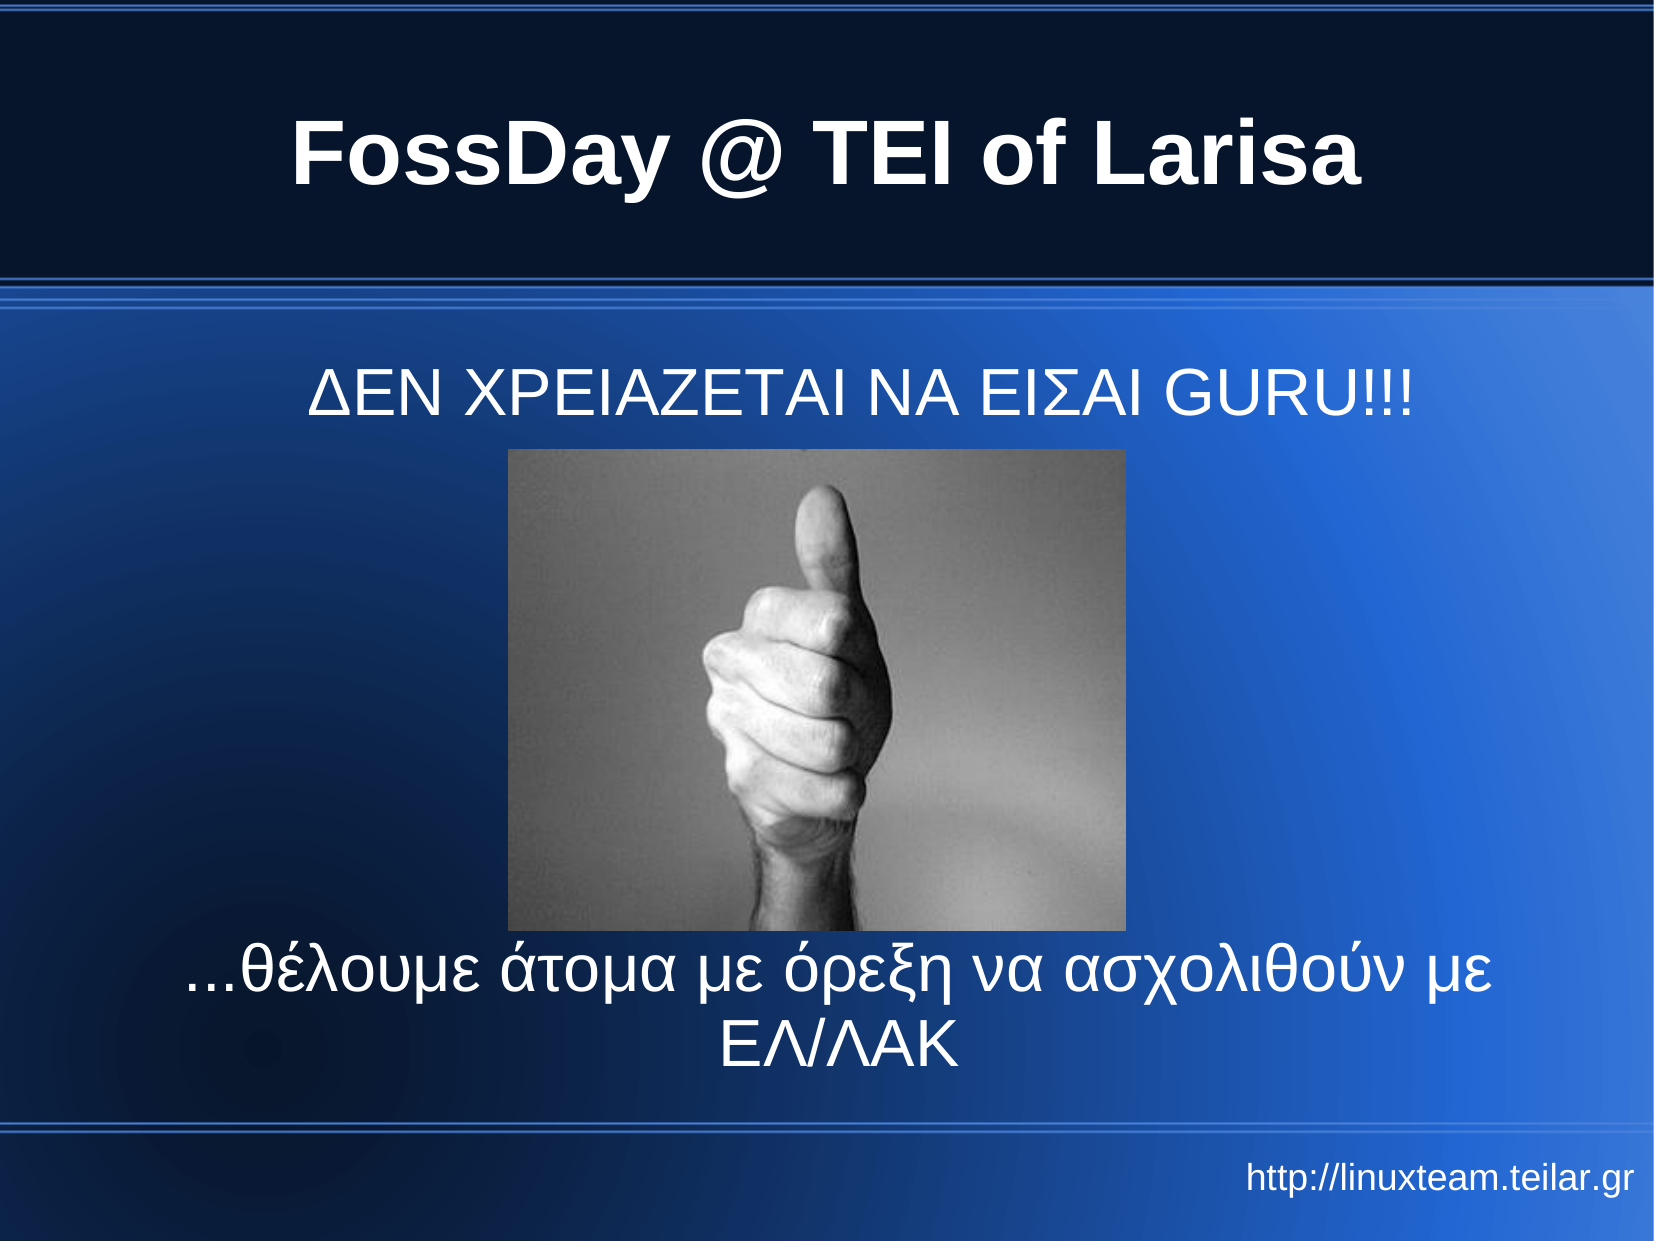

# FossDay @ TEI of Larisa
ΔΕΝ ΧΡΕΙΑΖΕΤΑΙ ΝΑ ΕΙΣΑΙ GURU!!!
...θέλουμε άτομα με όρεξη να ασχολιθούν με ΕΛ/ΛΑΚ
http://linuxteam.teilar.gr